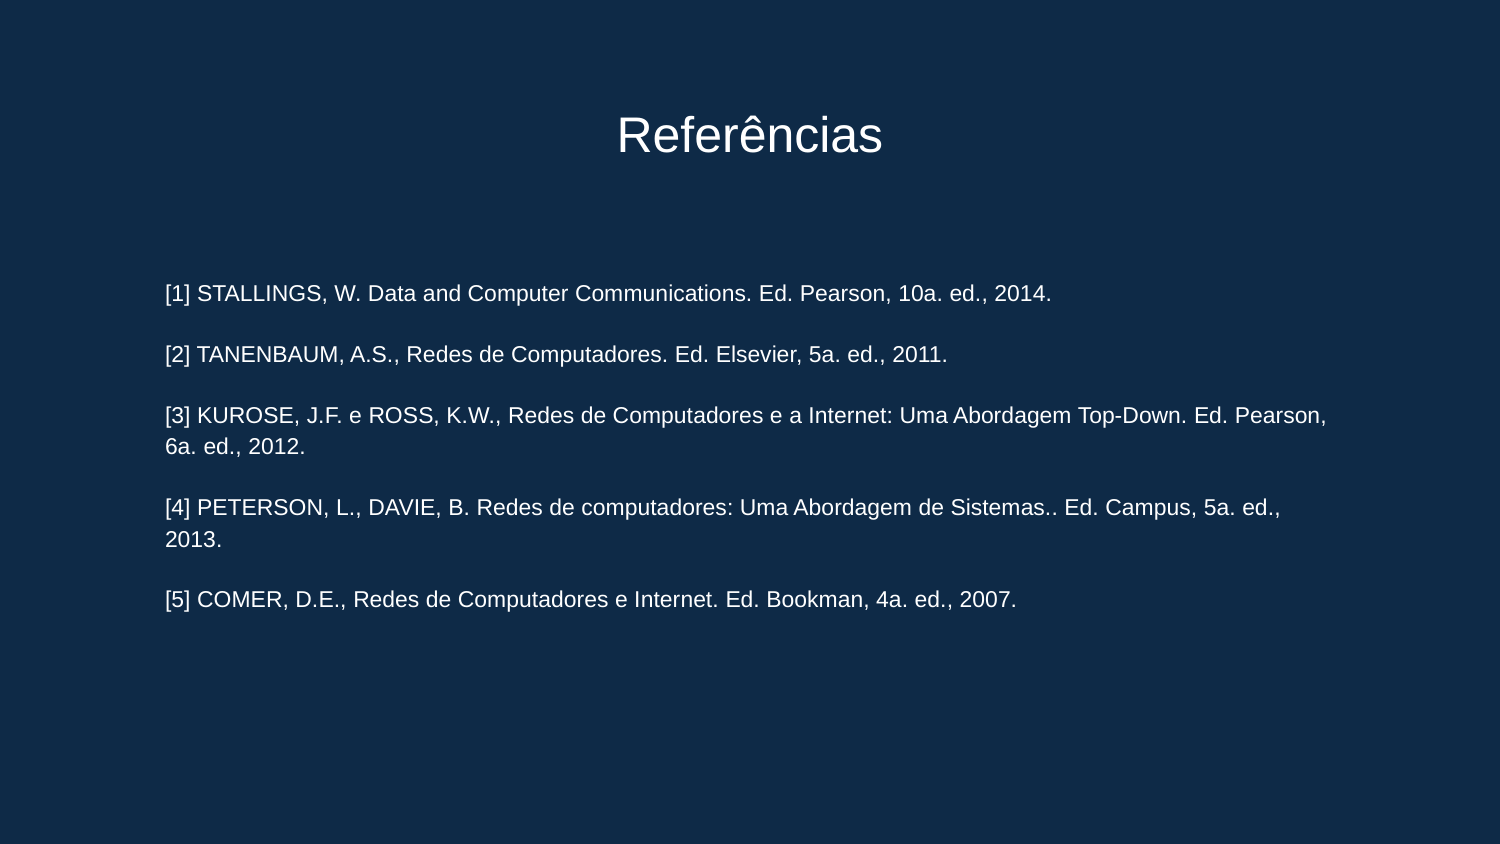

# Referências
[1] STALLINGS, W. Data and Computer Communications. Ed. Pearson, 10a. ed., 2014.
[2] TANENBAUM, A.S., Redes de Computadores. Ed. Elsevier, 5a. ed., 2011.
[3] KUROSE, J.F. e ROSS, K.W., Redes de Computadores e a Internet: Uma Abordagem Top-Down. Ed. Pearson, 6a. ed., 2012.
[4] PETERSON, L., DAVIE, B. Redes de computadores: Uma Abordagem de Sistemas.. Ed. Campus, 5a. ed., 2013.
[5] COMER, D.E., Redes de Computadores e Internet. Ed. Bookman, 4a. ed., 2007.